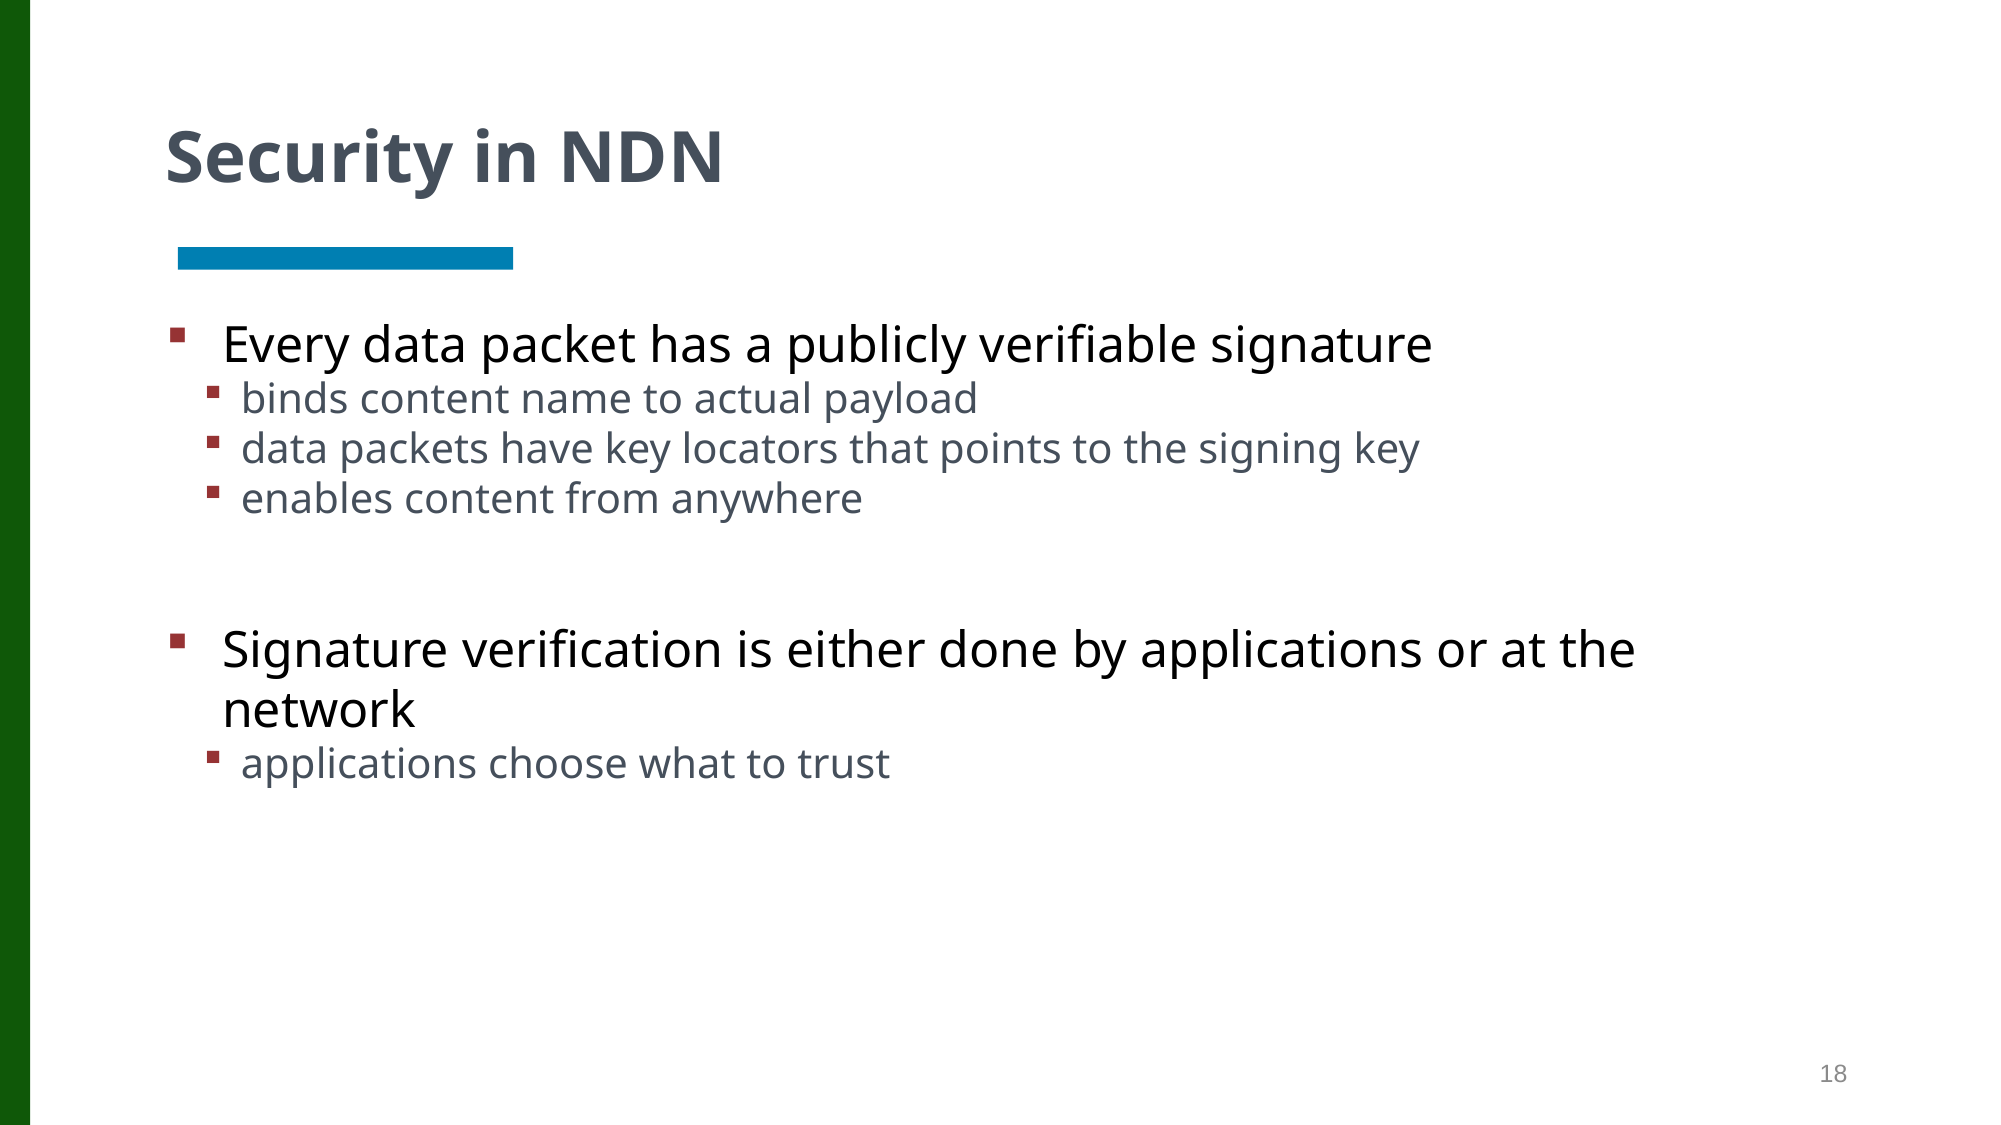

Security in NDN
Every data packet has a publicly verifiable signature
binds content name to actual payload
data packets have key locators that points to the signing key
enables content from anywhere
Signature verification is either done by applications or at the network
applications choose what to trust